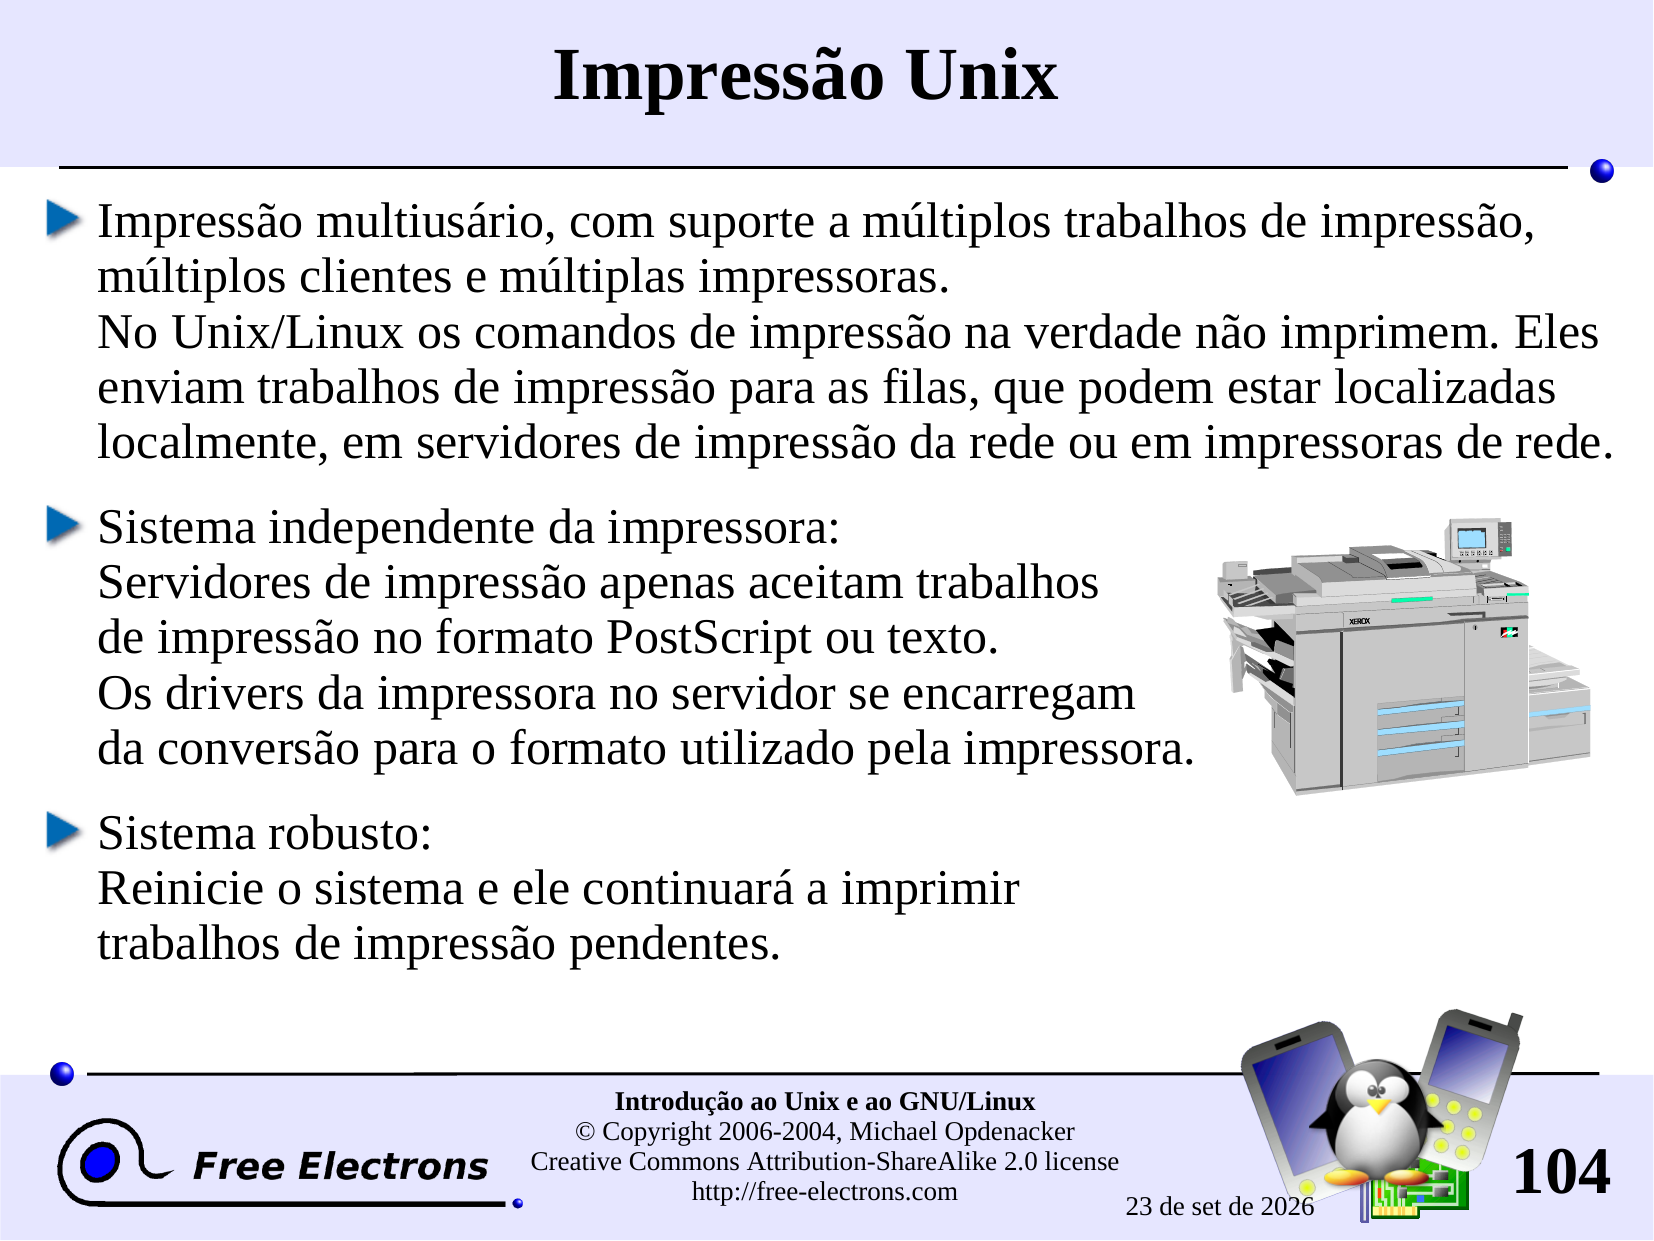

# Impressão Unix
Impressão multiusário, com suporte a múltiplos trabalhos de impressão, múltiplos clientes e múltiplas impressoras.
No Unix/Linux os comandos de impressão na verdade não imprimem. Eles enviam trabalhos de impressão para as filas, que podem estar localizadas localmente, em servidores de impressão da rede ou em impressoras de rede.
Sistema independente da impressora:
Servidores de impressão apenas aceitam trabalhos
de impressão no formato PostScript ou texto.
Os drivers da impressora no servidor se encarregam
da conversão para o formato utilizado pela impressora.
Sistema robusto:
Reinicie o sistema e ele continuará a imprimir
trabalhos de impressão pendentes.